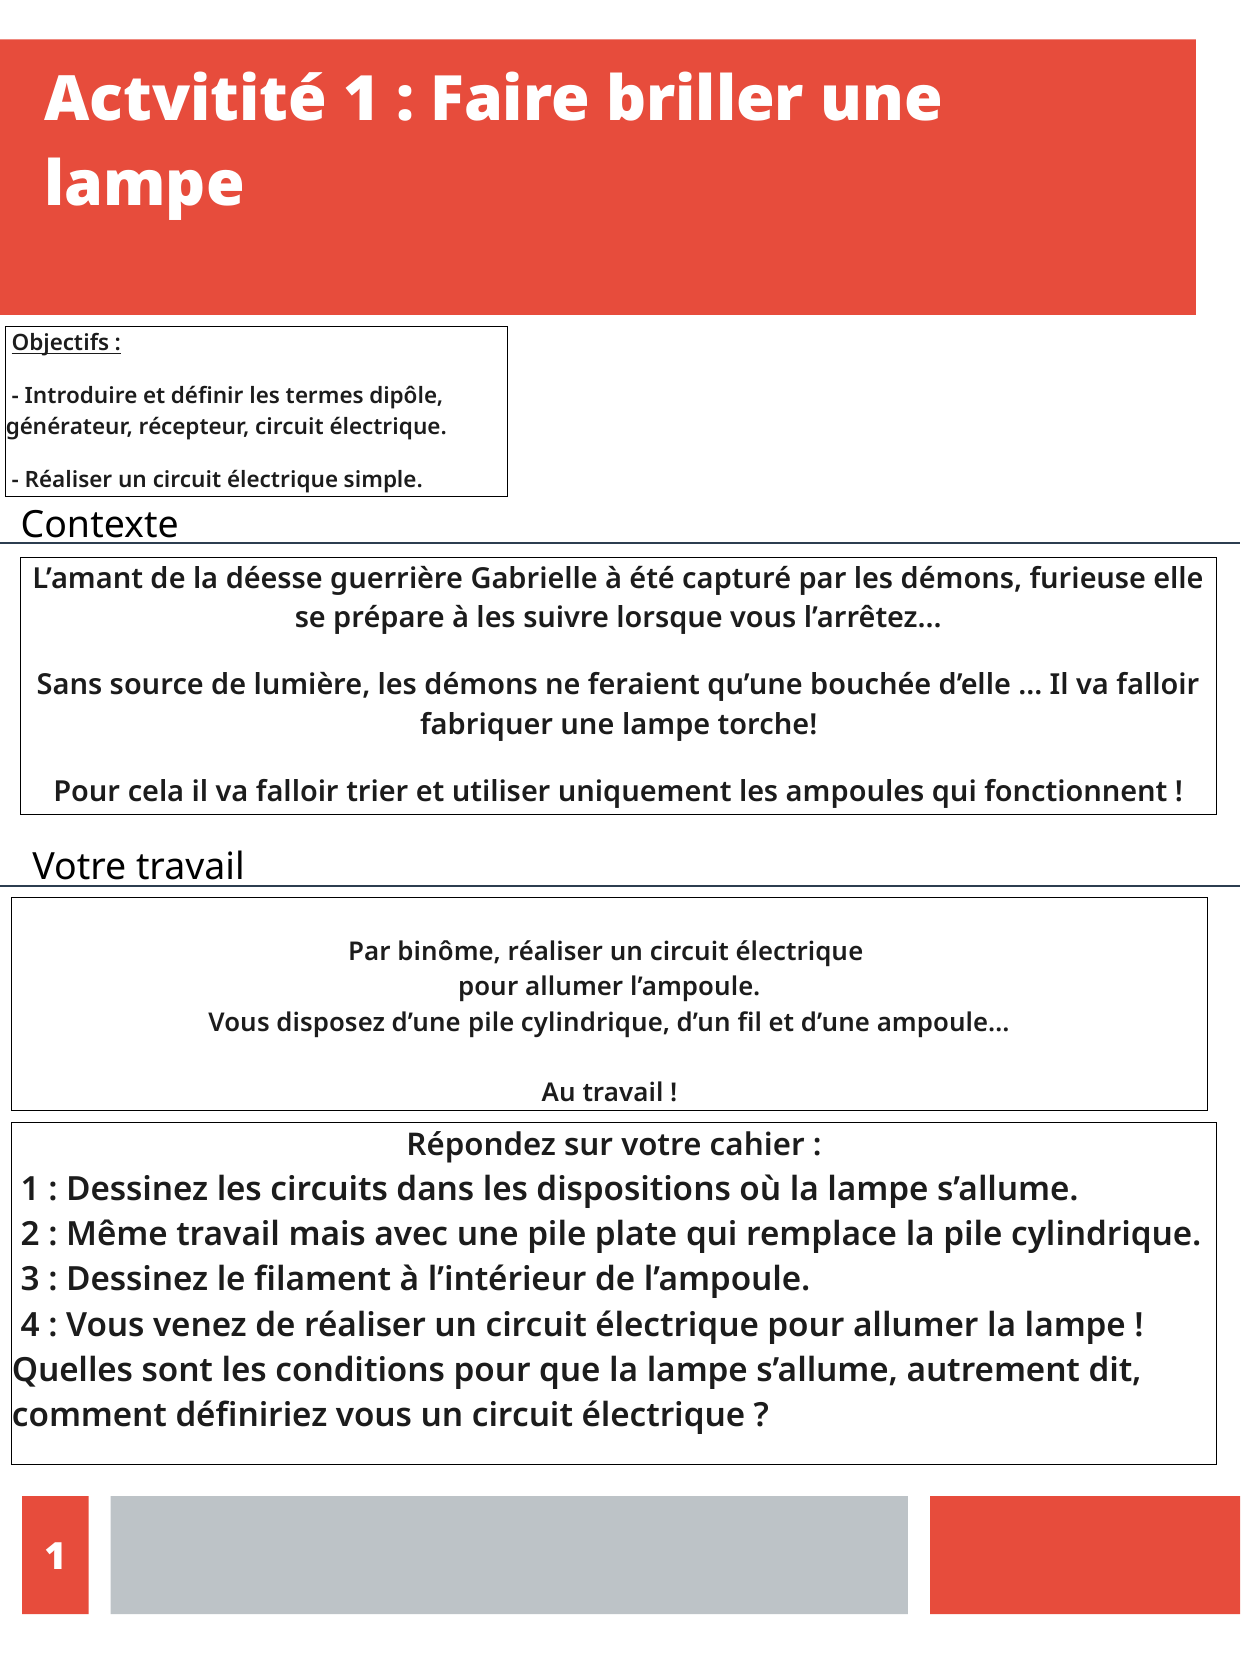

# Actvitité 1 : Faire briller une lampe
 Objectifs :
 - Introduire et définir les termes dipôle, générateur, récepteur, circuit électrique.
 - Réaliser un circuit électrique simple.
Contexte
L’amant de la déesse guerrière Gabrielle à été capturé par les démons, furieuse elle se prépare à les suivre lorsque vous l’arrêtez…
Sans source de lumière, les démons ne feraient qu’une bouchée d’elle … Il va falloir fabriquer une lampe torche!
Pour cela il va falloir trier et utiliser uniquement les ampoules qui fonctionnent !
Votre travail
Par binôme, réaliser un circuit électrique
pour allumer l’ampoule.
Vous disposez d’une pile cylindrique, d’un fil et d’une ampoule…
Au travail !
Répondez sur votre cahier :
 1 : Dessinez les circuits dans les dispositions où la lampe s’allume.
 2 : Même travail mais avec une pile plate qui remplace la pile cylindrique.
 3 : Dessinez le filament à l’intérieur de l’ampoule.
 4 : Vous venez de réaliser un circuit électrique pour allumer la lampe ! Quelles sont les conditions pour que la lampe s’allume, autrement dit, comment définiriez vous un circuit électrique ?
1